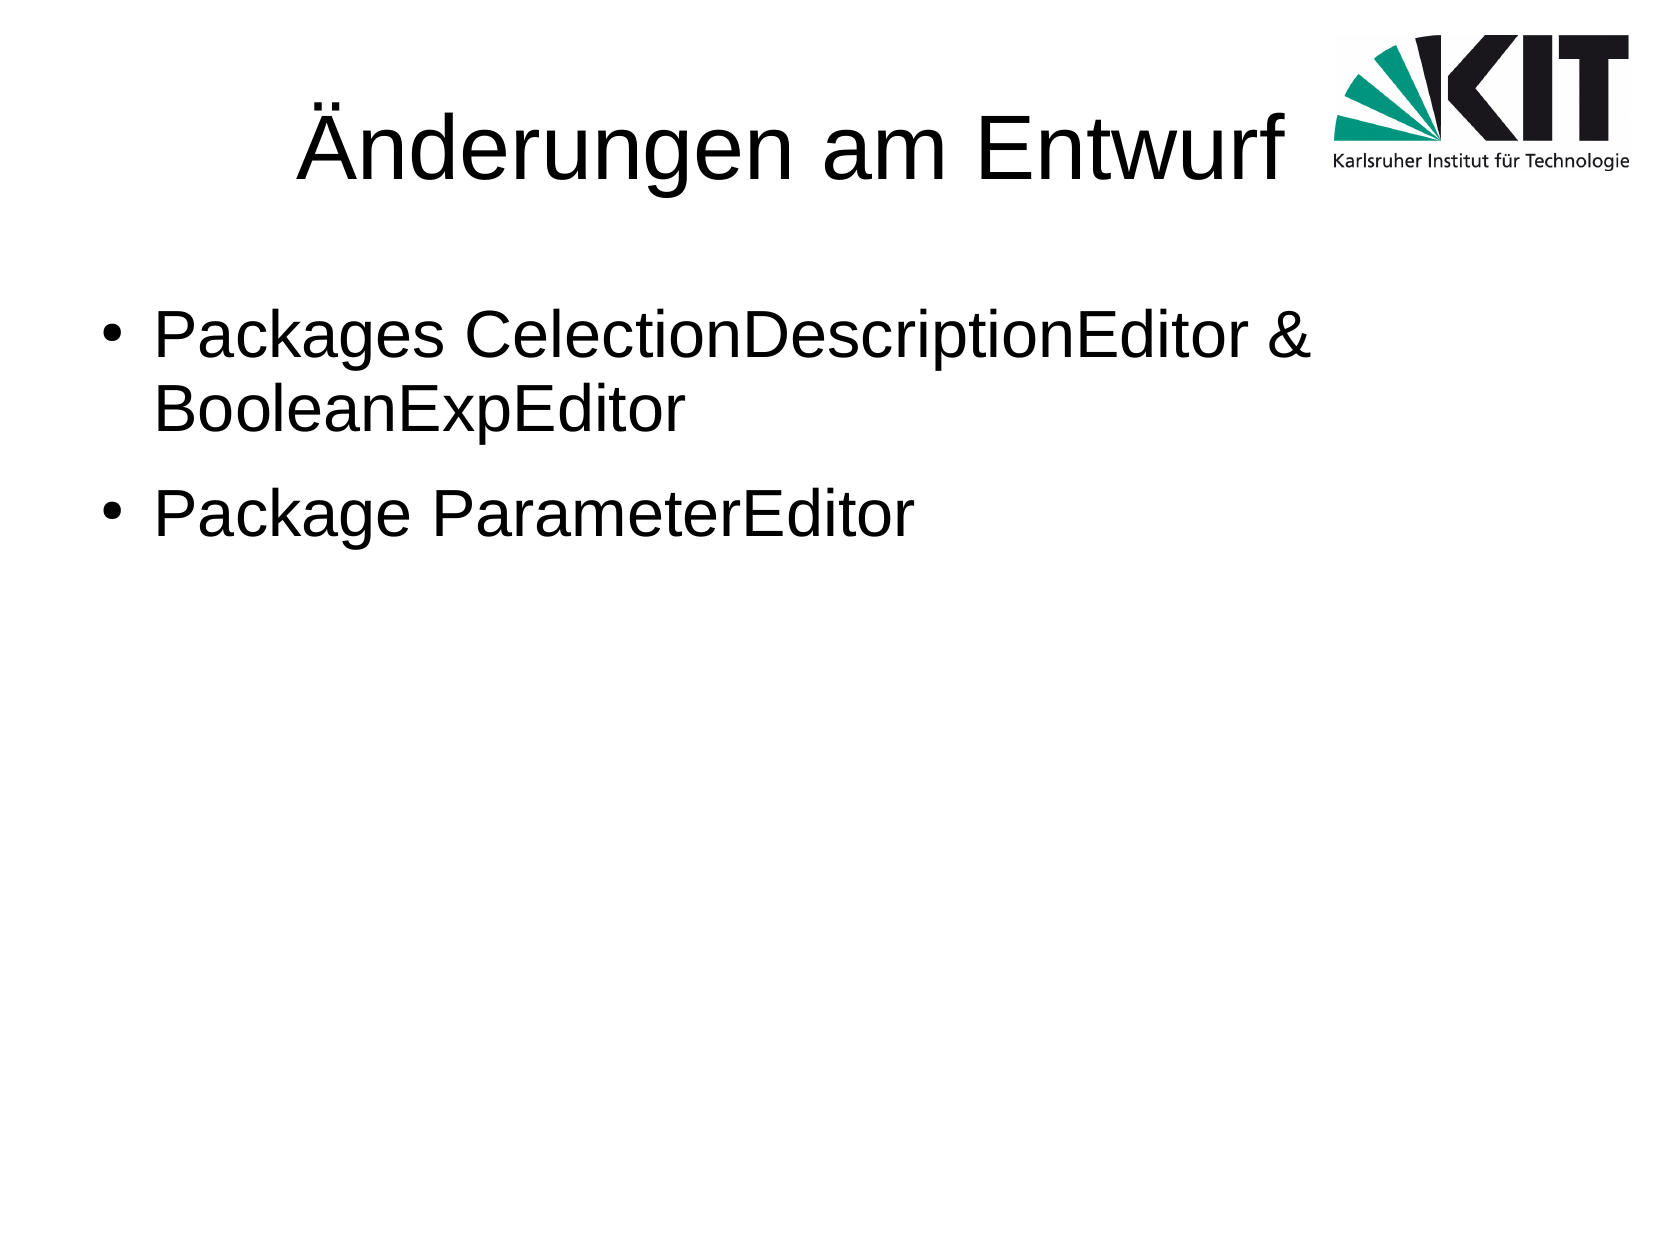

# Änderungen am Entwurf
Packages CelectionDescriptionEditor & BooleanExpEditor
Package ParameterEditor